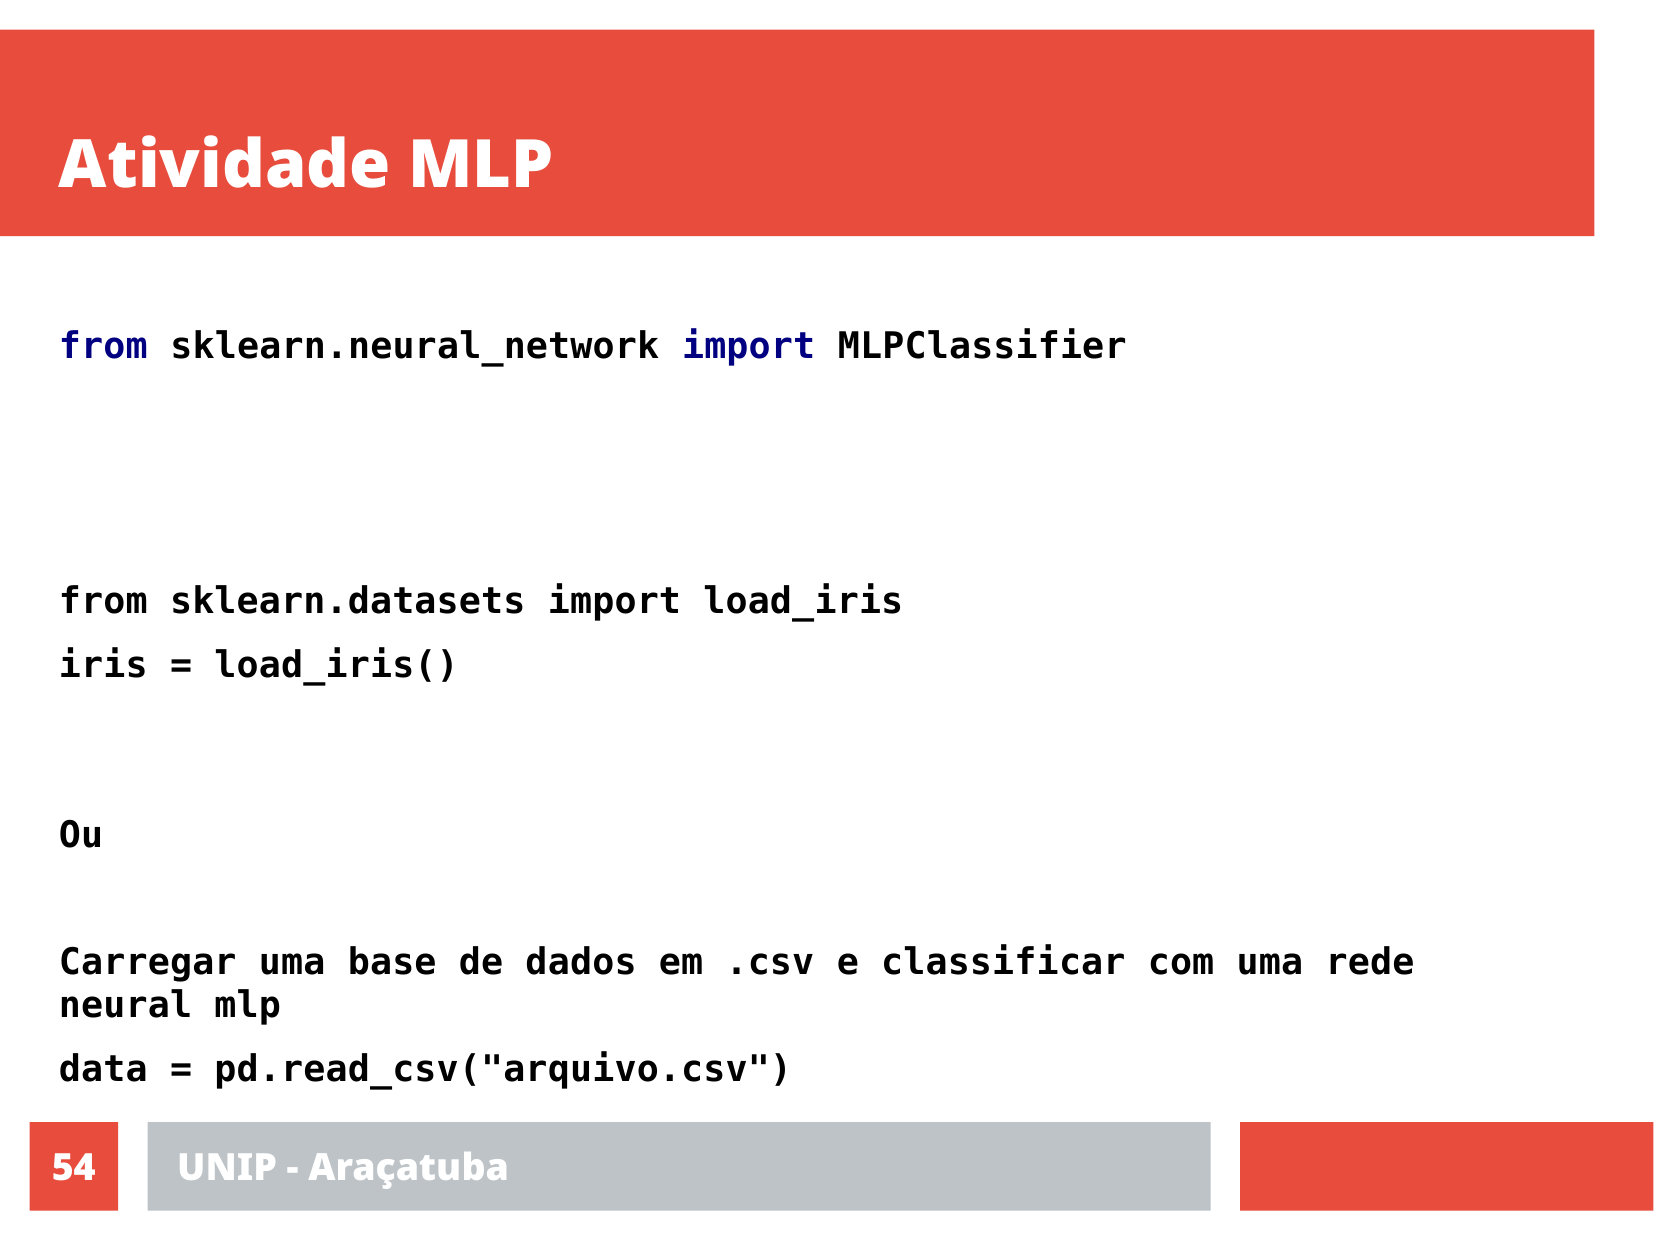

# Atividade MLP
from sklearn.neural_network import MLPClassifier
from sklearn.datasets import load_iris
iris = load_iris()
Ou
Carregar uma base de dados em .csv e classificar com uma rede neural mlp
data = pd.read_csv("arquivo.csv")
54
UNIP - Araçatuba